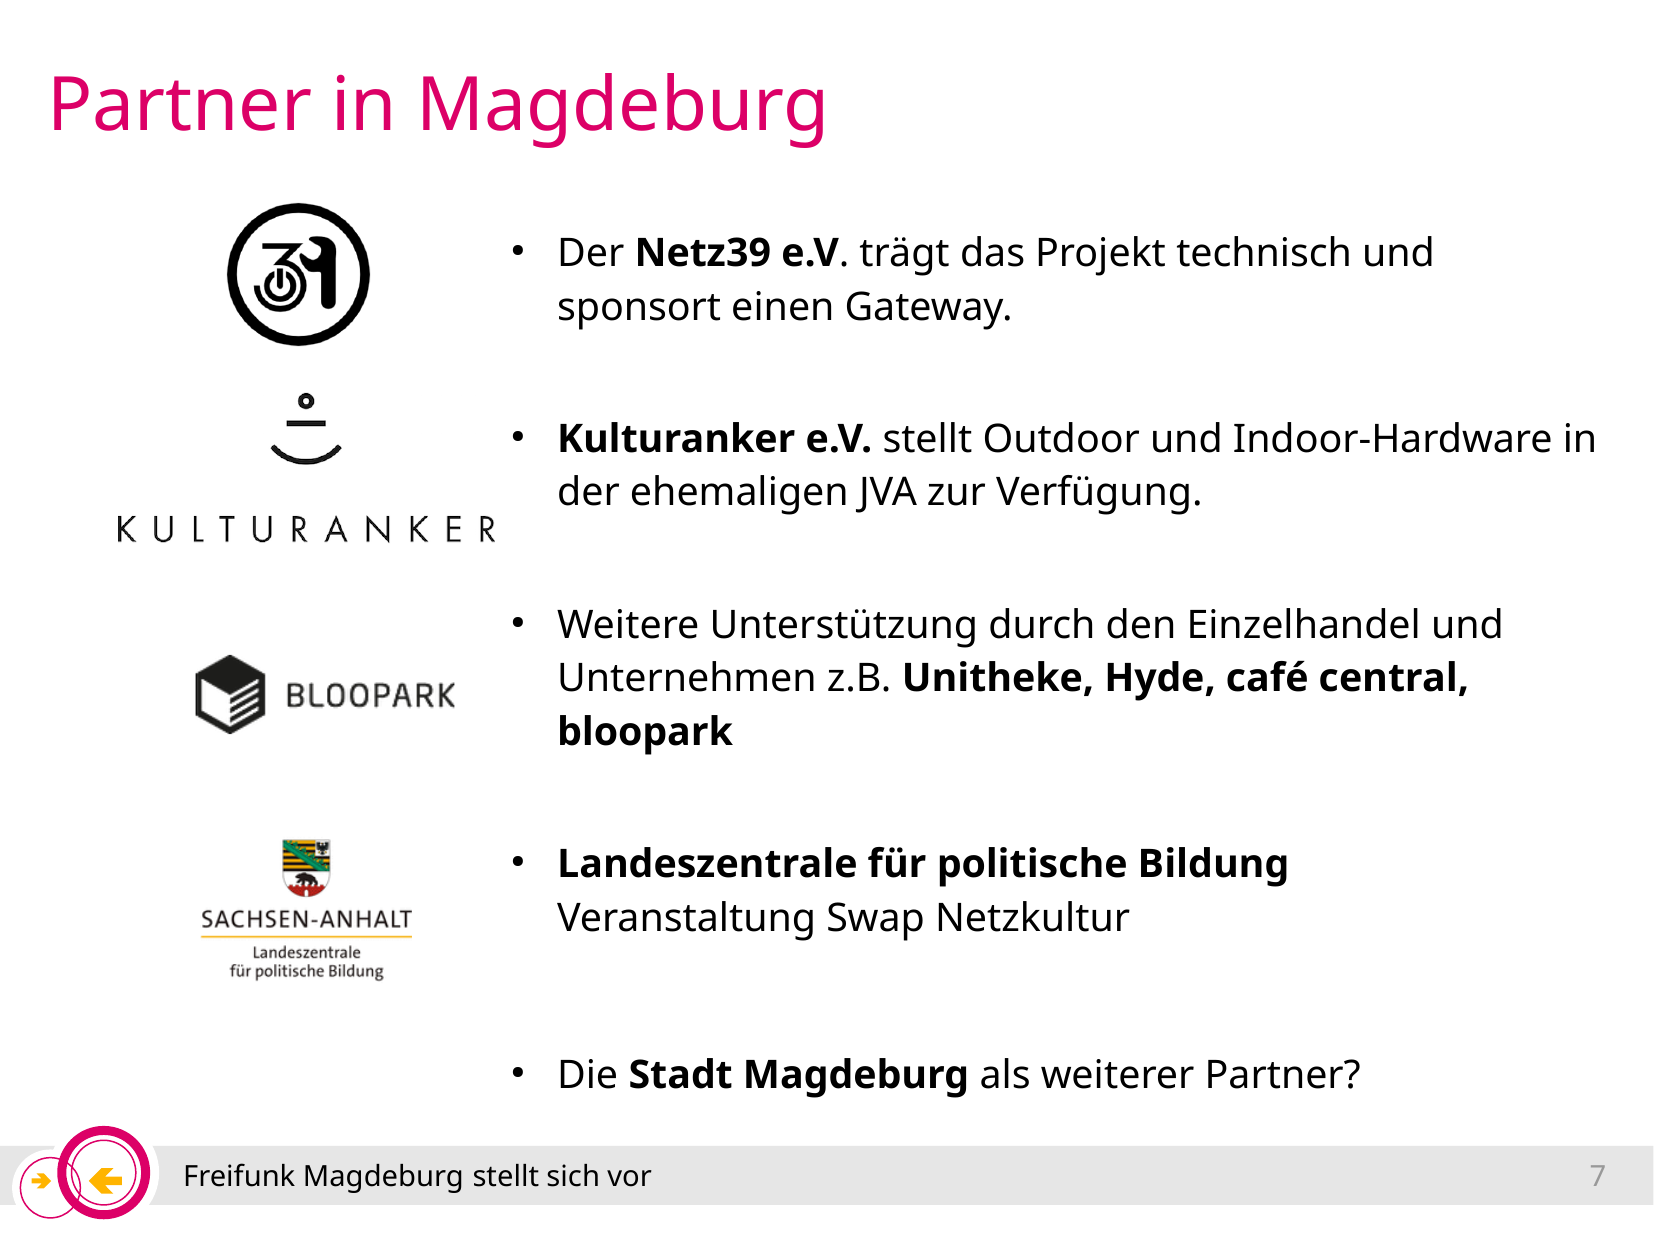

# Partner in Magdeburg
Der Netz39 e.V. trägt das Projekt technisch und sponsort einen Gateway.
Kulturanker e.V. stellt Outdoor und Indoor-Hardware in der ehemaligen JVA zur Verfügung.
Weitere Unterstützung durch den Einzelhandel und Unternehmen z.B. Unitheke, Hyde, café central, bloopark
Landeszentrale für politische Bildung
Veranstaltung Swap Netzkultur
Die Stadt Magdeburg als weiterer Partner?
stellt sich vor
7